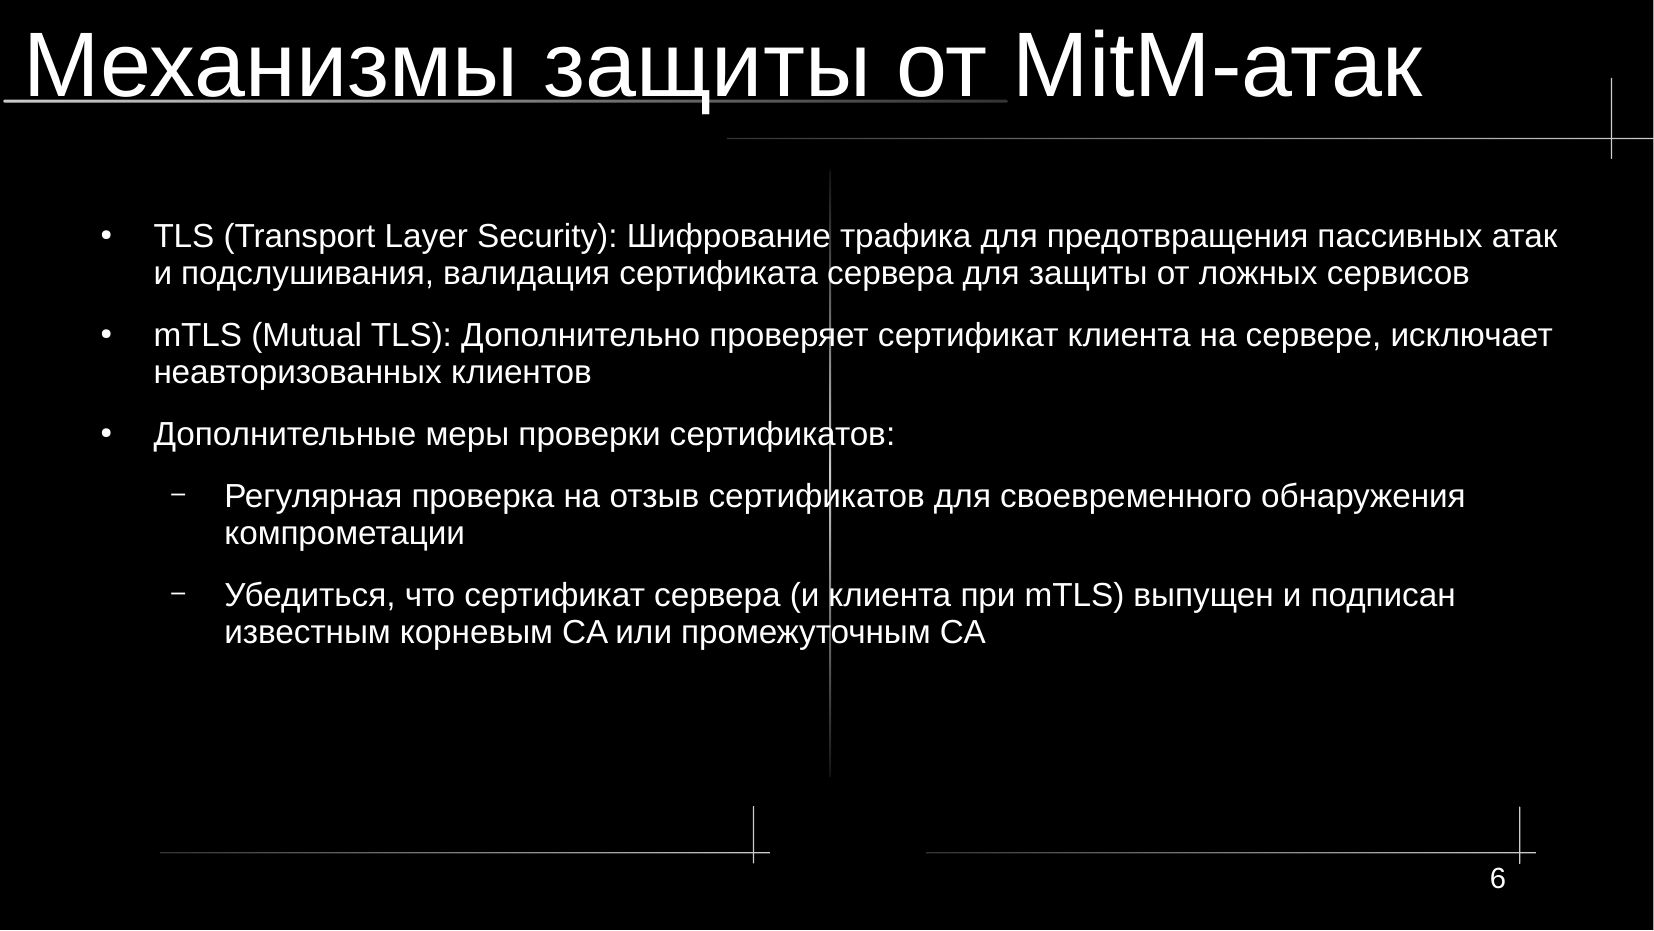

# Механизмы защиты от MitM-атак
TLS (Transport Layer Security): Шифрование трафика для предотвращения пассивных атак и подслушивания, валидация сертификата сервера для защиты от ложных сервисов
mTLS (Mutual TLS): Дополнительно проверяет сертификат клиента на сервере, исключает неавторизованных клиентов
Дополнительные меры проверки сертификатов:
Регулярная проверка на отзыв сертификатов для своевременного обнаружения компрометации
Убедиться, что сертификат сервера (и клиента при mTLS) выпущен и подписан известным корневым CA или промежуточным CA
6